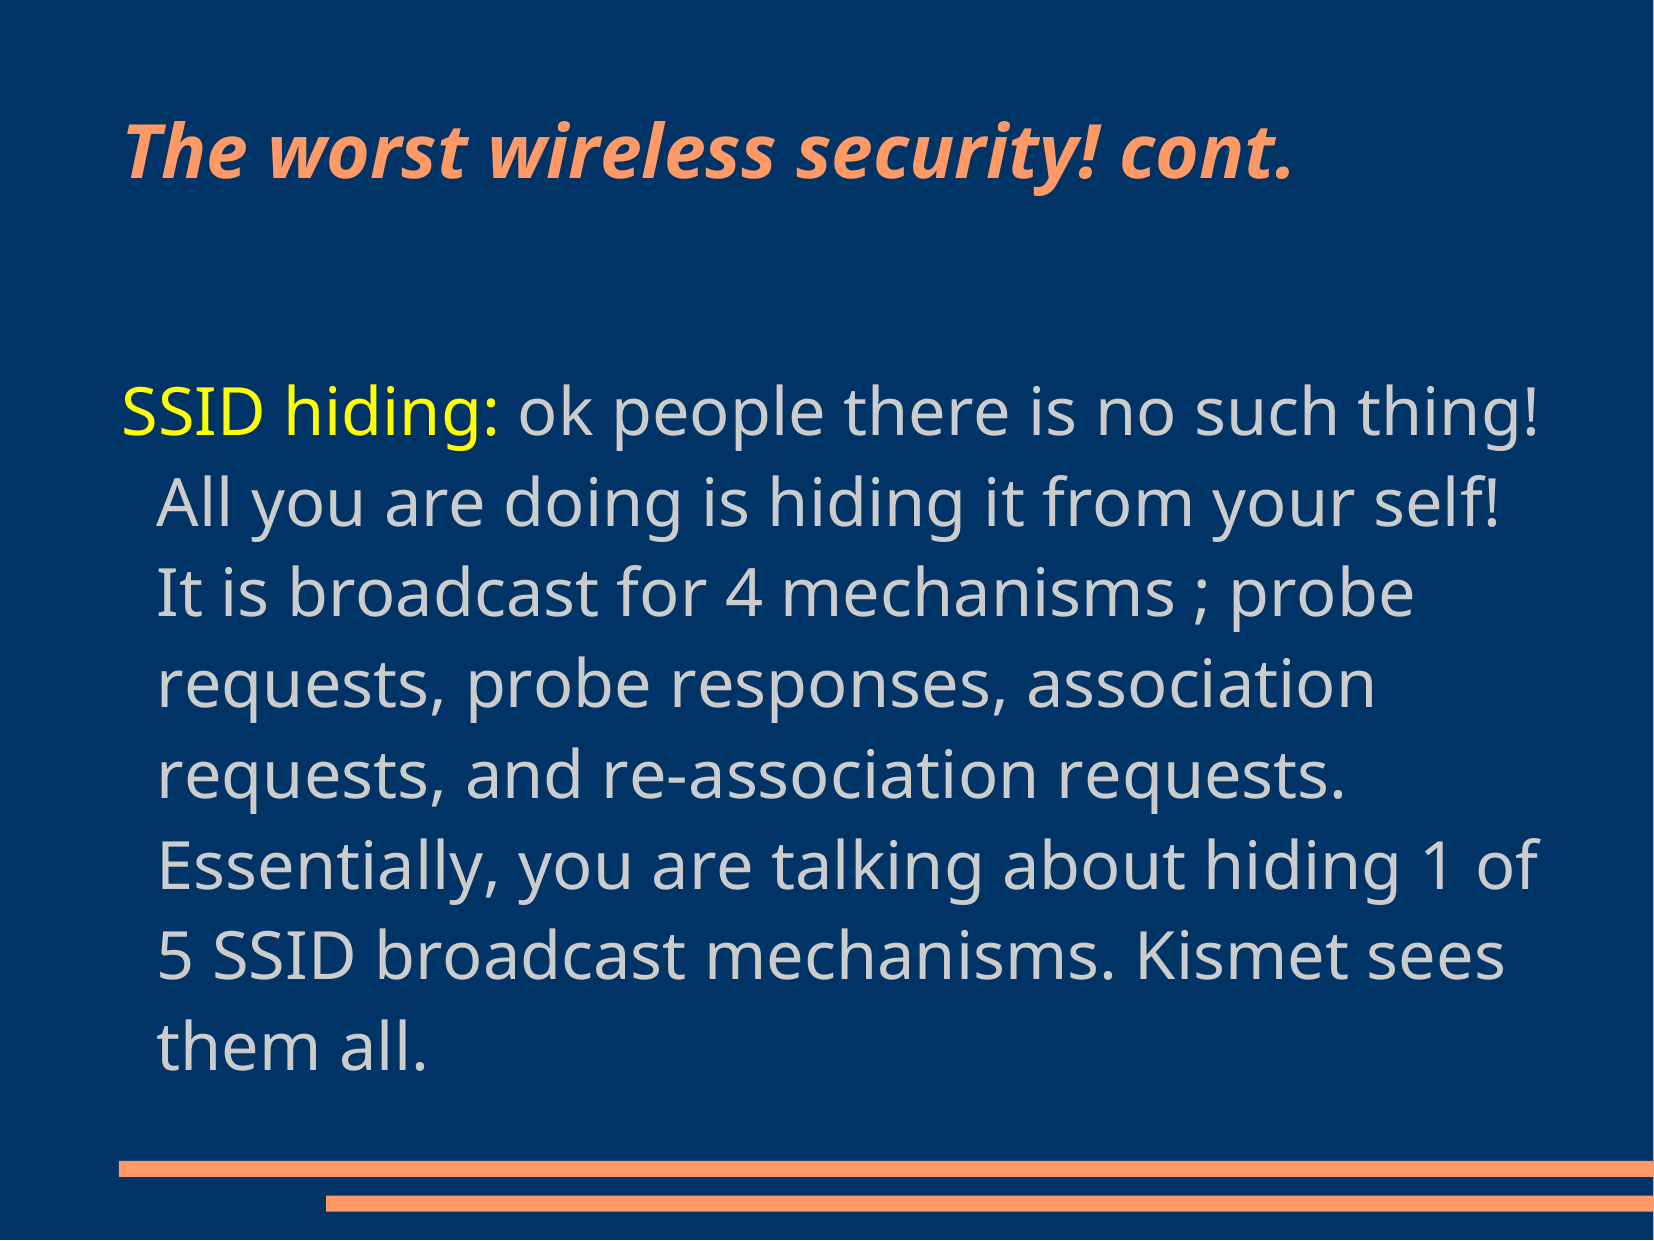

# The worst wireless security! cont.
SSID hiding: ok people there is no such thing! All you are doing is hiding it from your self! It is broadcast for 4 mechanisms ; probe requests, probe responses, association requests, and re-association requests. Essentially, you are talking about hiding 1 of 5 SSID broadcast mechanisms. Kismet sees them all.